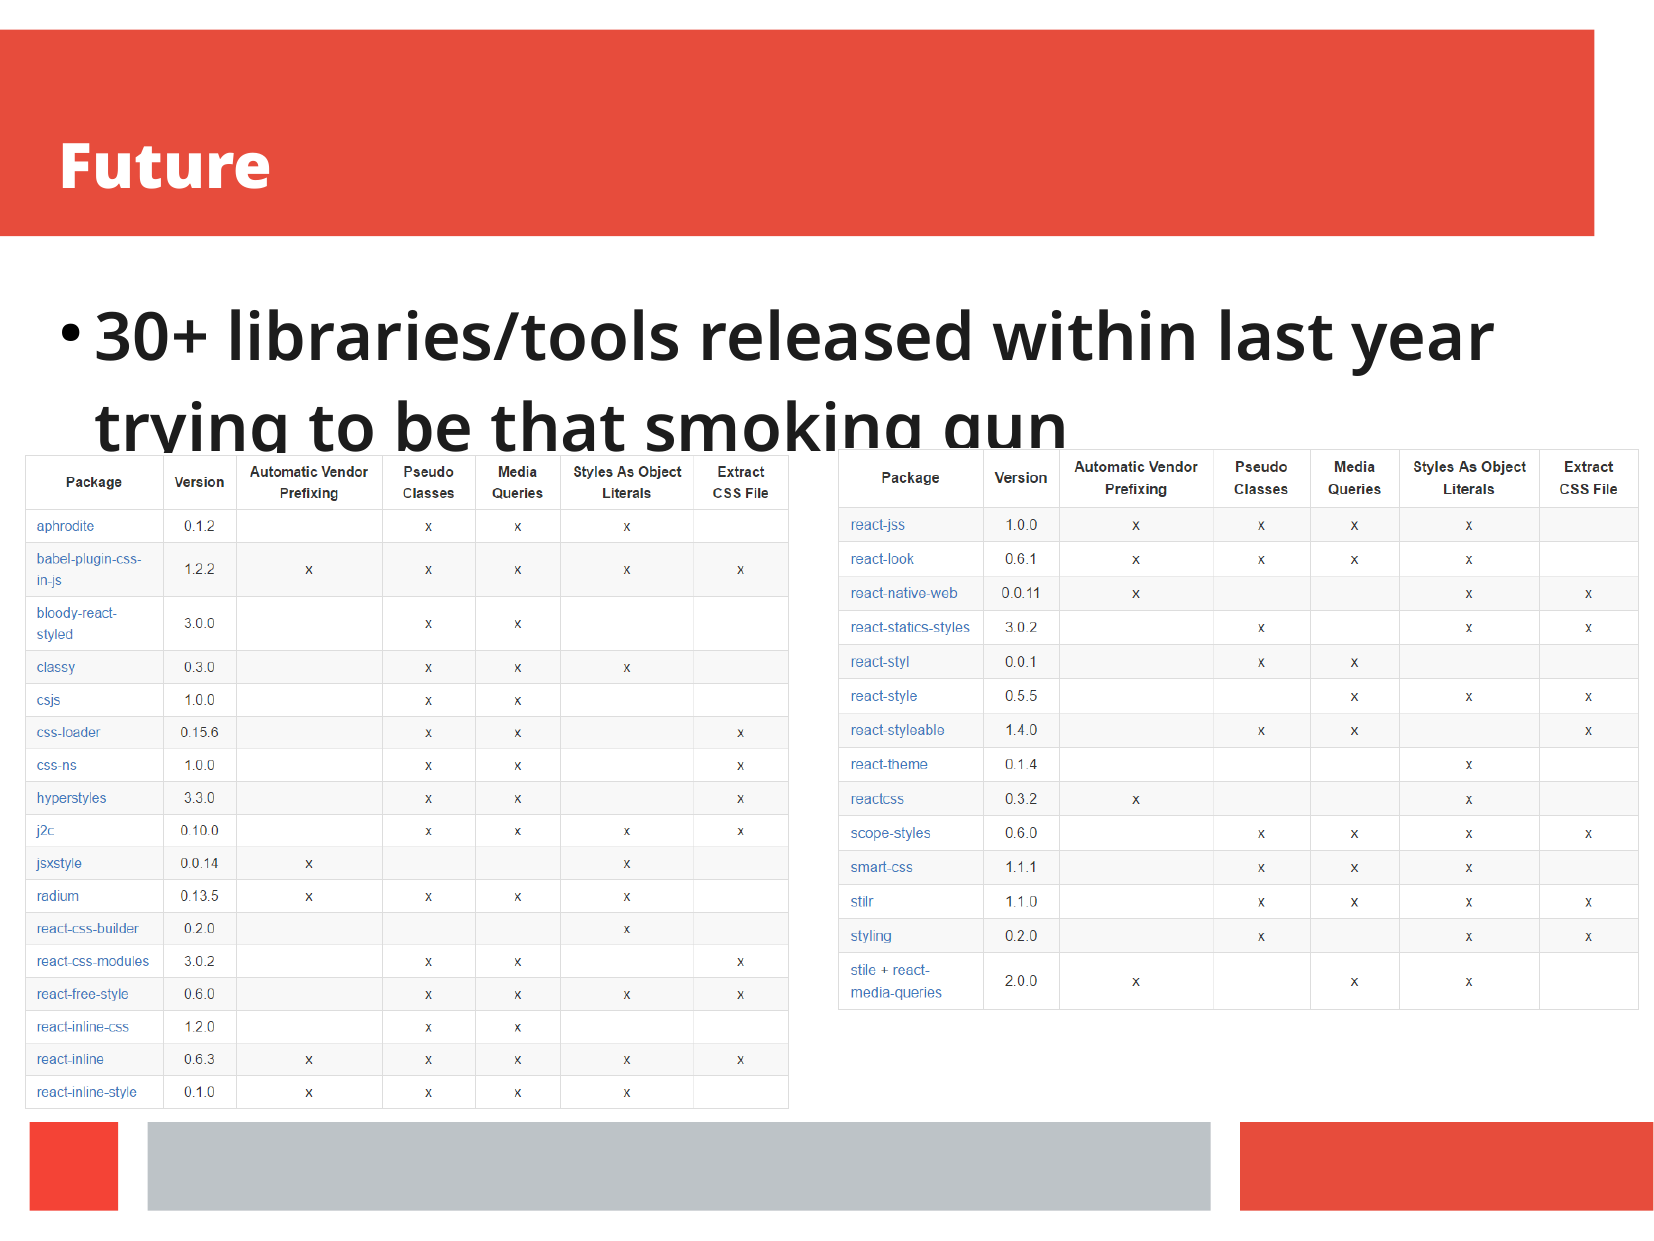

# Future
30+ libraries/tools released within last year trying to be that smoking gun